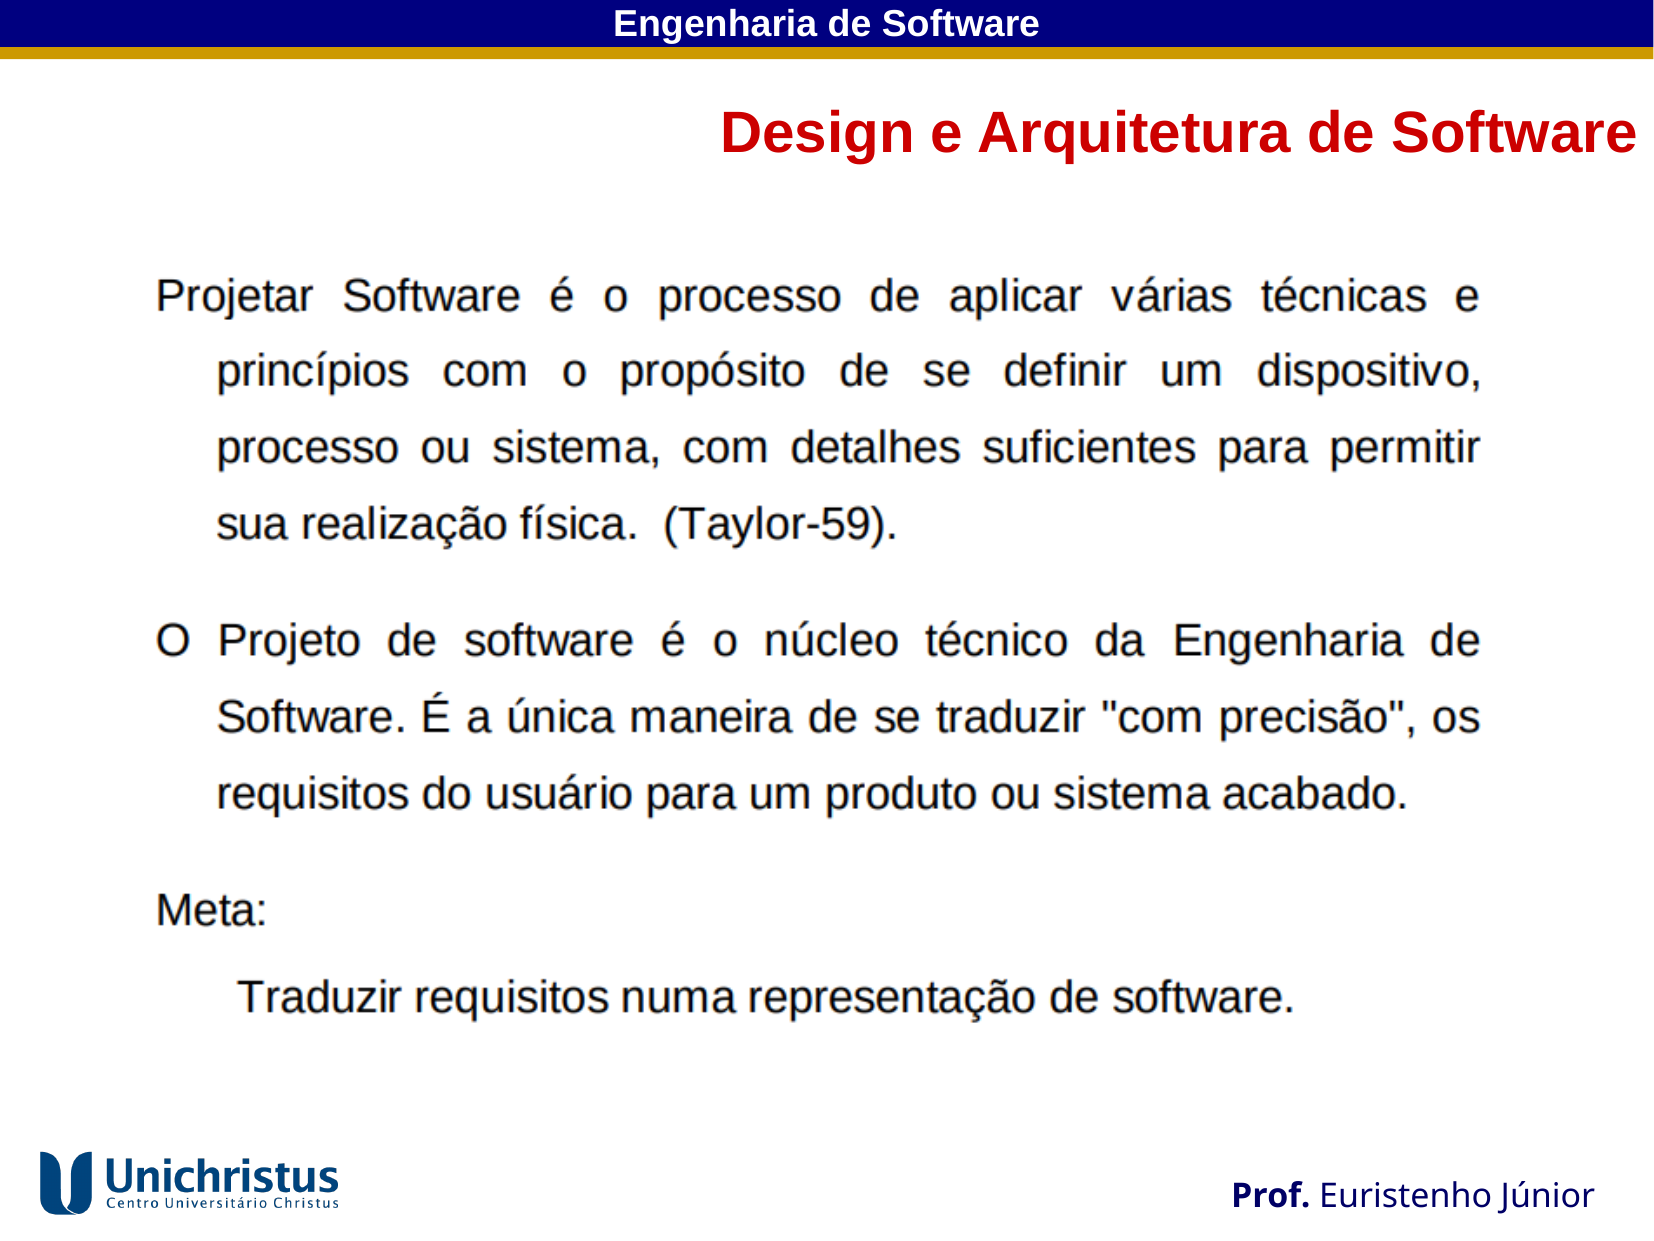

Engenharia de Software
Design e Arquitetura de Software
Prof. Euristenho Júnior